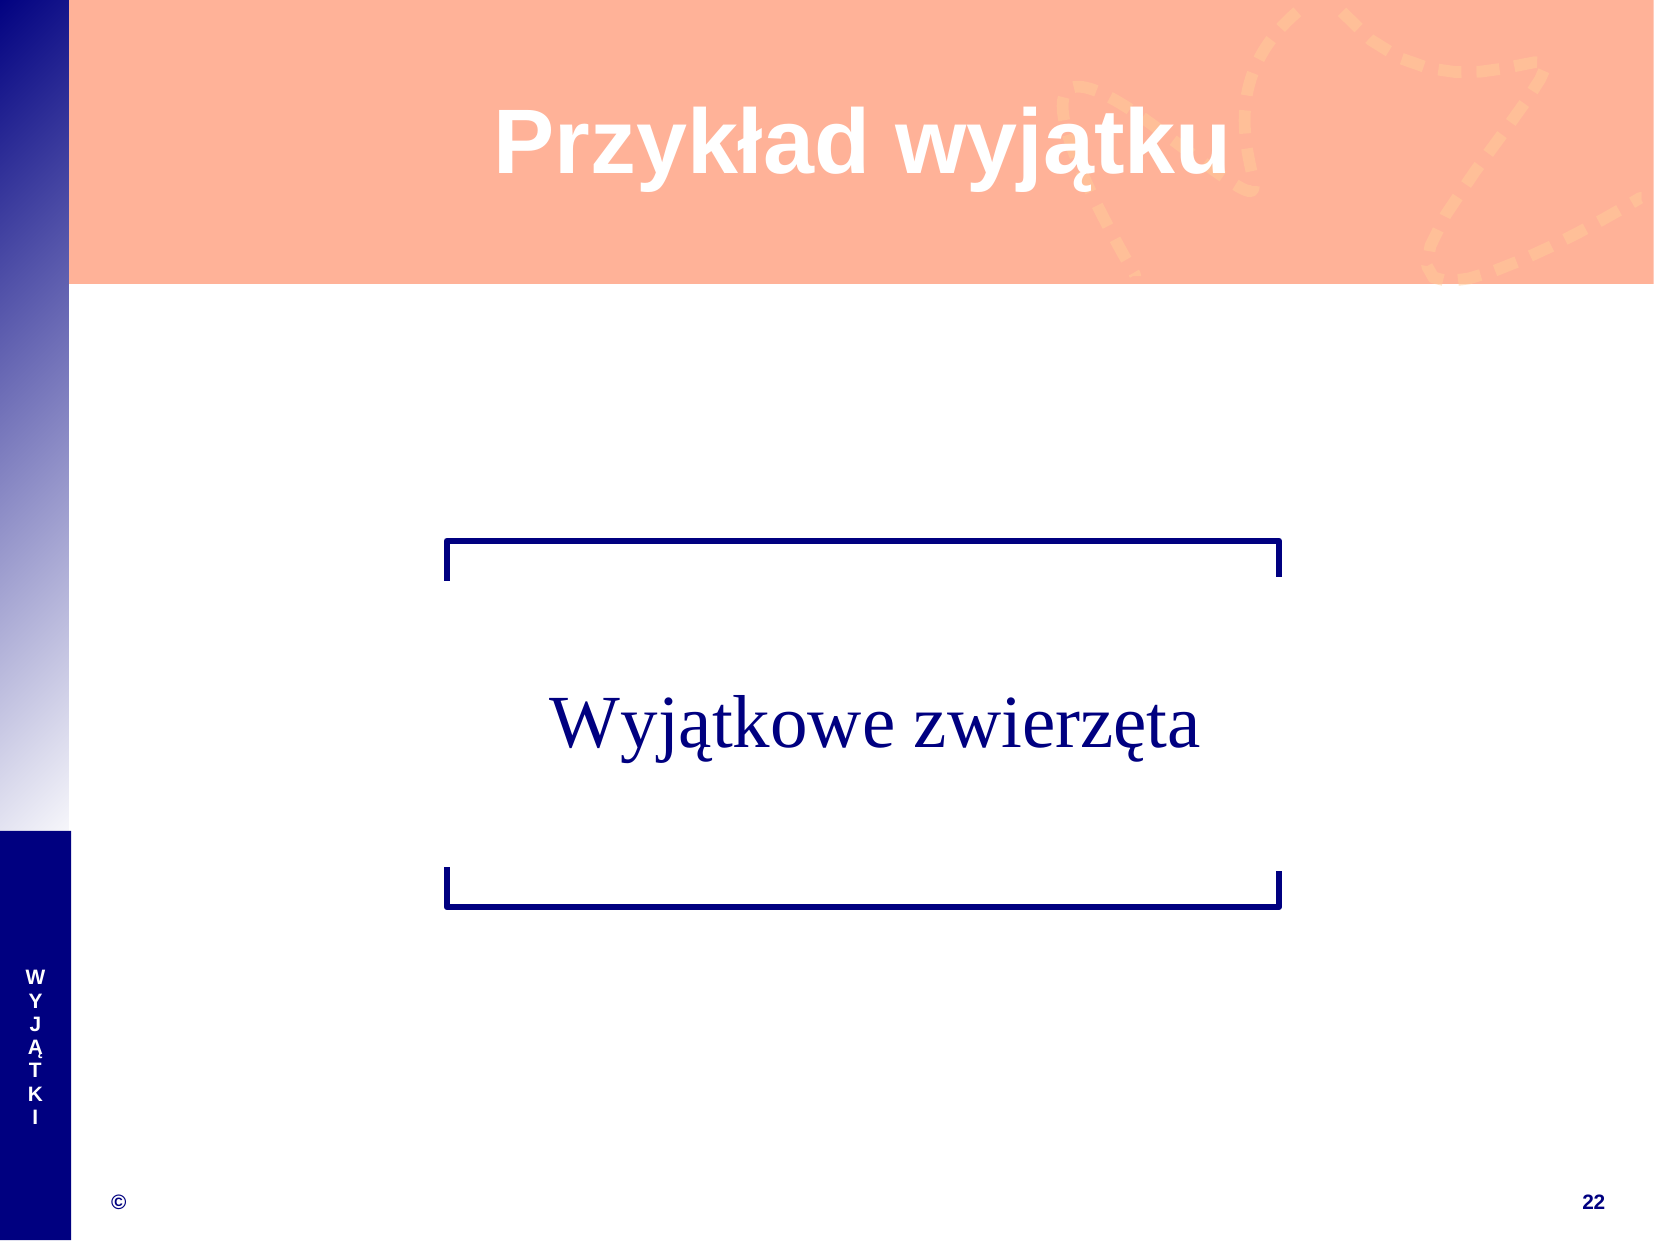

# Przykład wyjątku
Wyjątkowe zwierzęta
W
Y
J
Ą
T
K
I